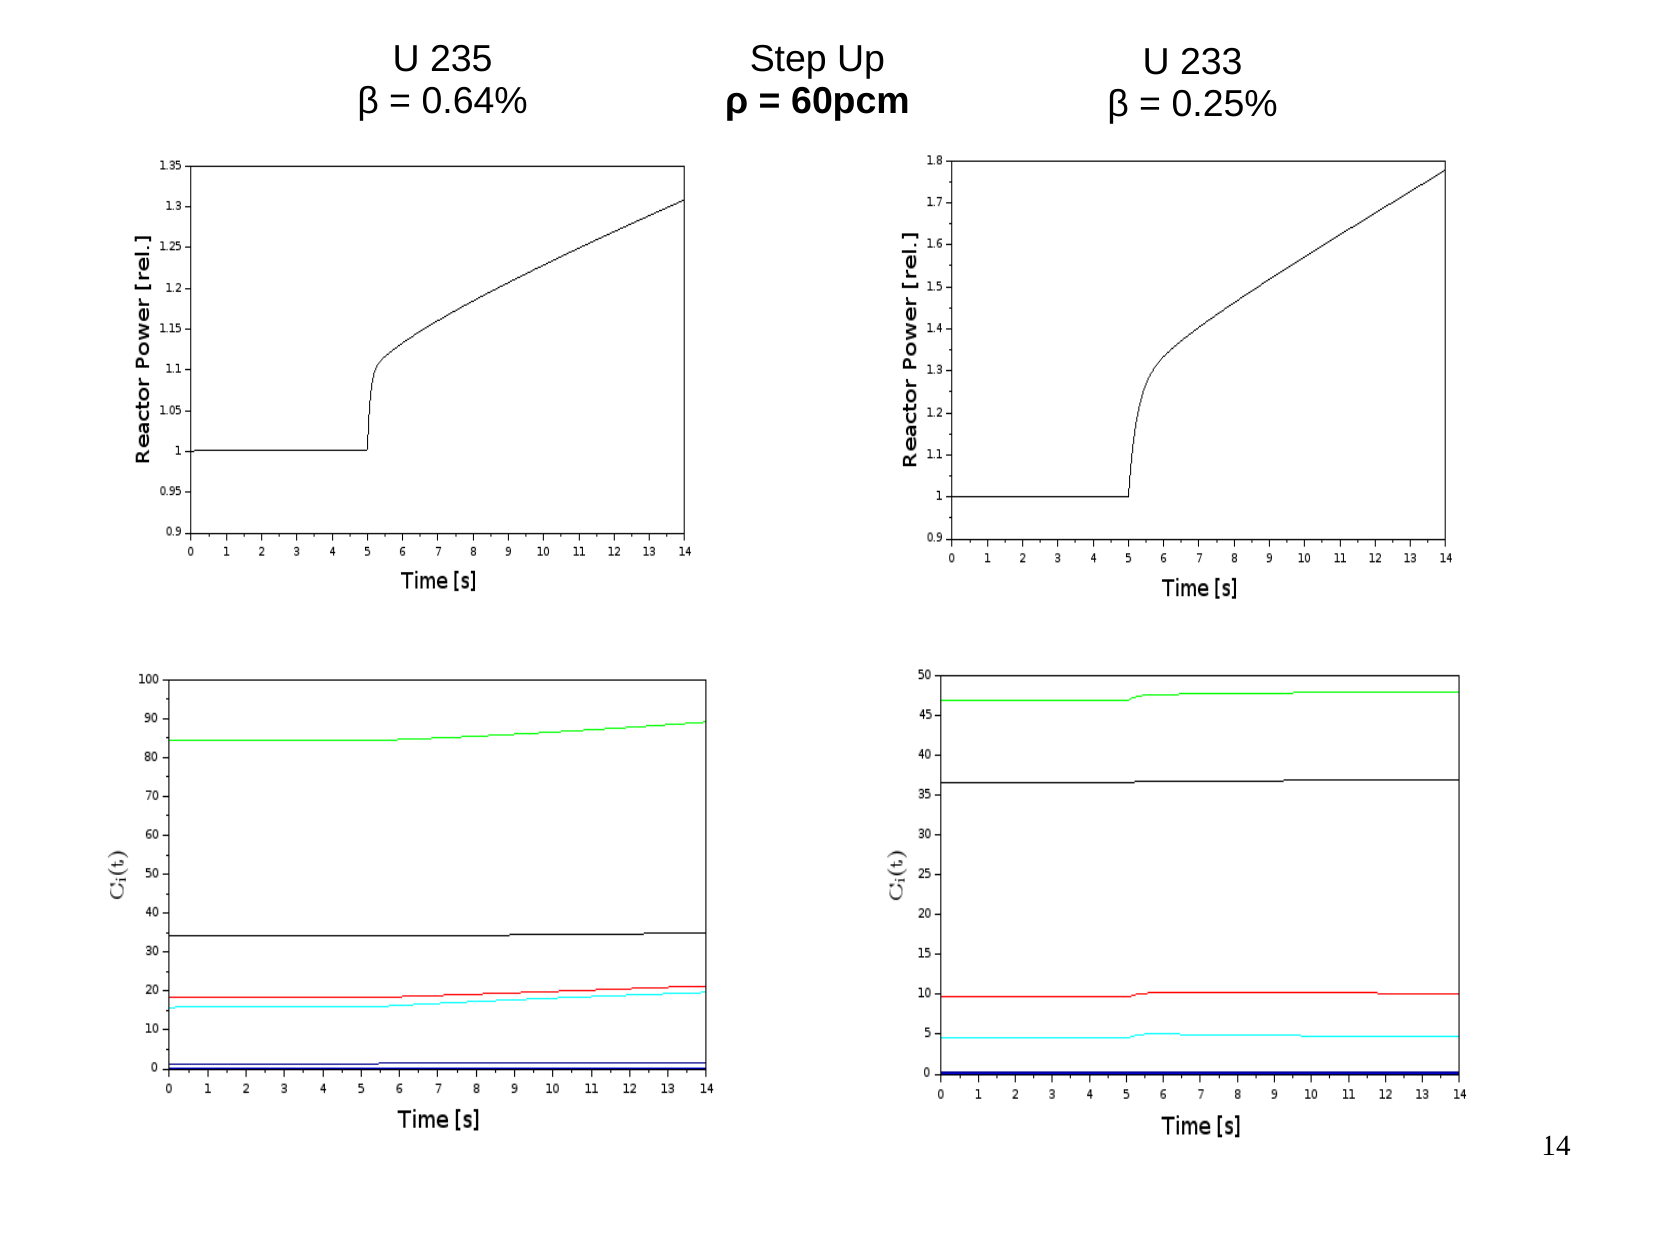

U 235
β = 0.64%
Step Up
ρ = 60pcm
U 233
β = 0.25%
14